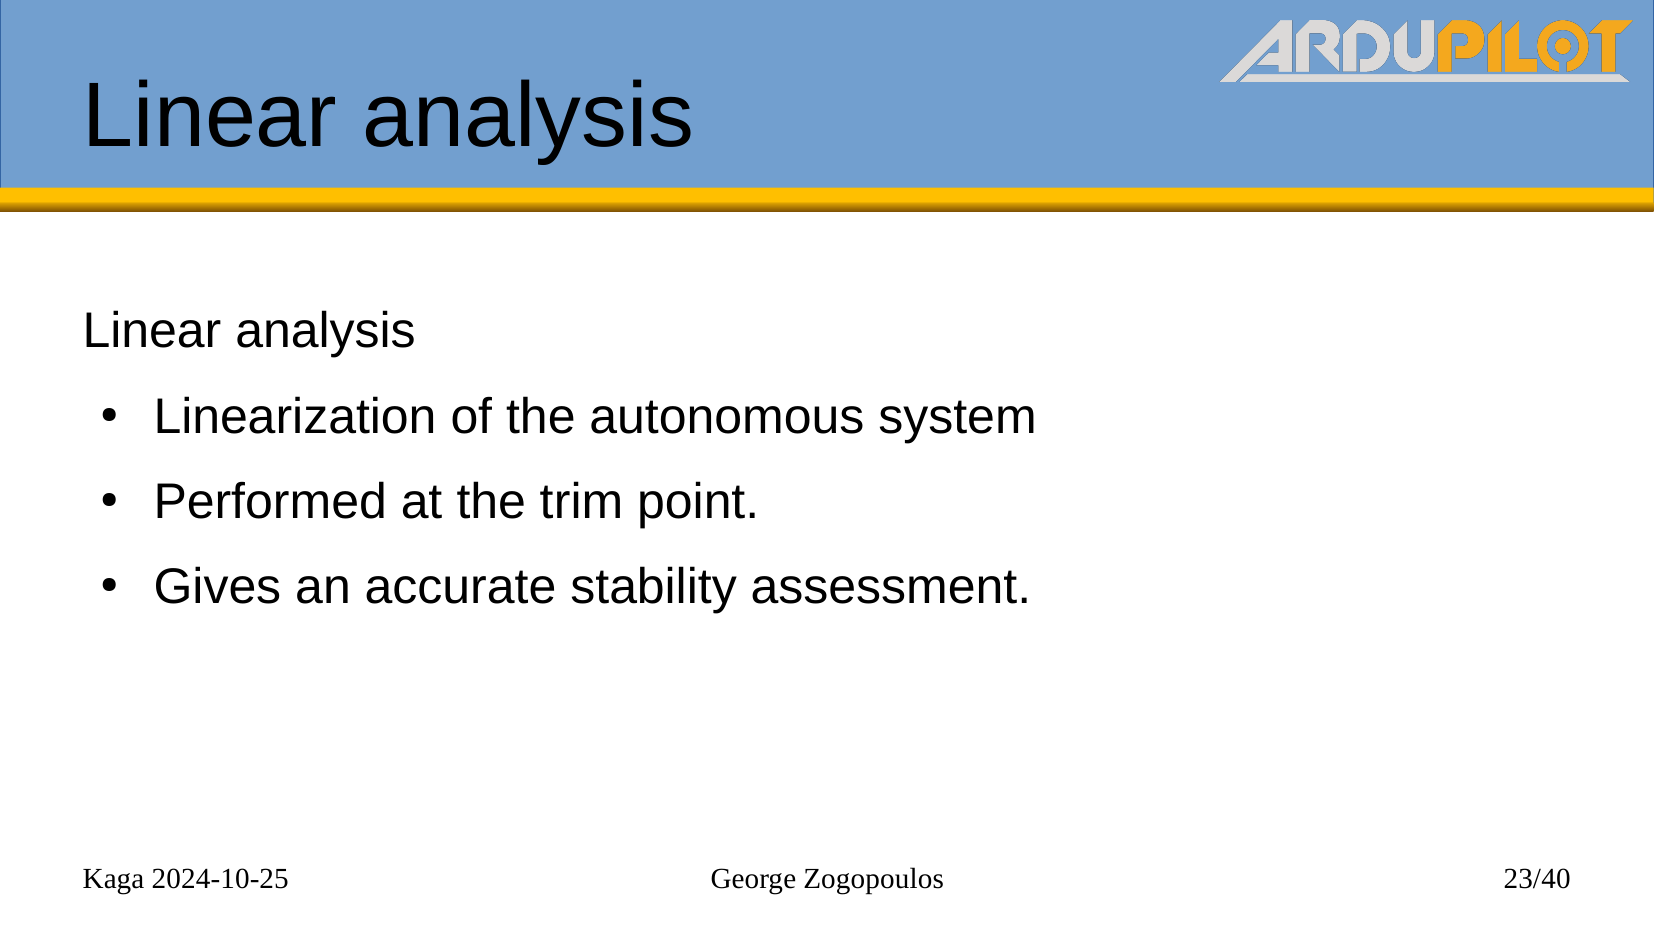

# Linear analysis
Linear analysis
Linearization of the autonomous system
Performed at the trim point.
Gives an accurate stability assessment.
Kaga 2024-10-25
George Zogopoulos
23